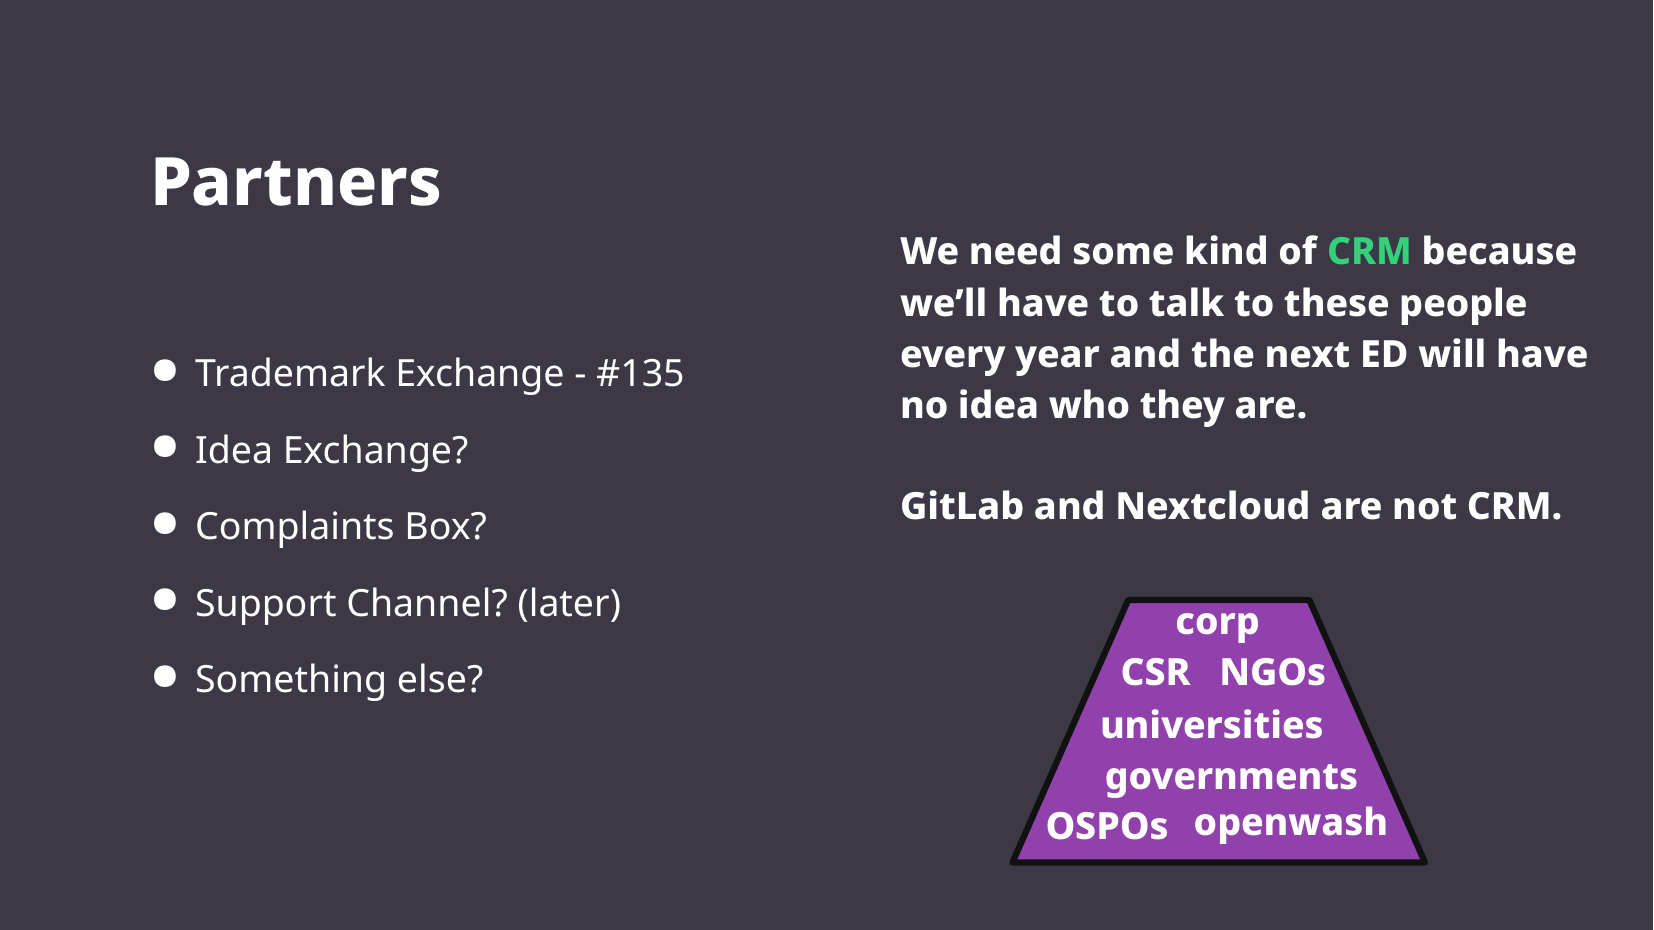

# Partners
We need some kind of CRM because we’ll have to talk to these people every year and the next ED will have no idea who they are.
GitLab and Nextcloud are not CRM.
 Trademark Exchange - #135
 Idea Exchange?
 Complaints Box?
 Support Channel? (later)
 Something else?
corp
CSR
NGOs
universities
governments
openwash
OSPOs